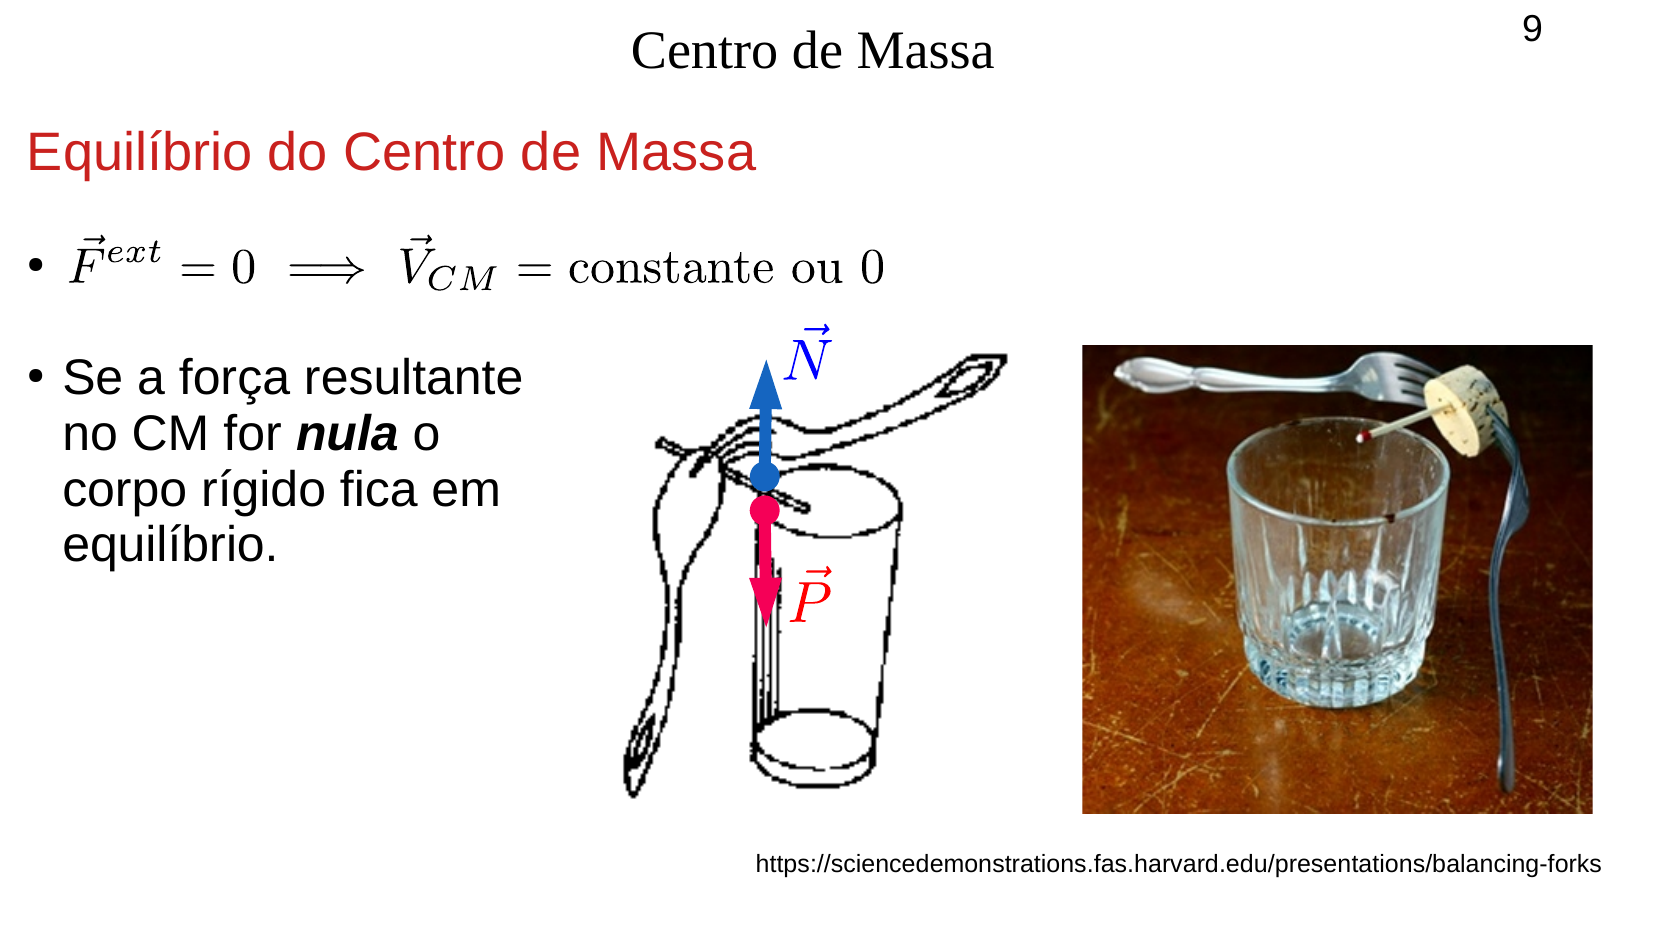

Centro de Massa
Equilíbrio do Centro de Massa
Se a força resultante
no CM for nula o
corpo rígido fica em
equilíbrio.
https://sciencedemonstrations.fas.harvard.edu/presentations/balancing-forks